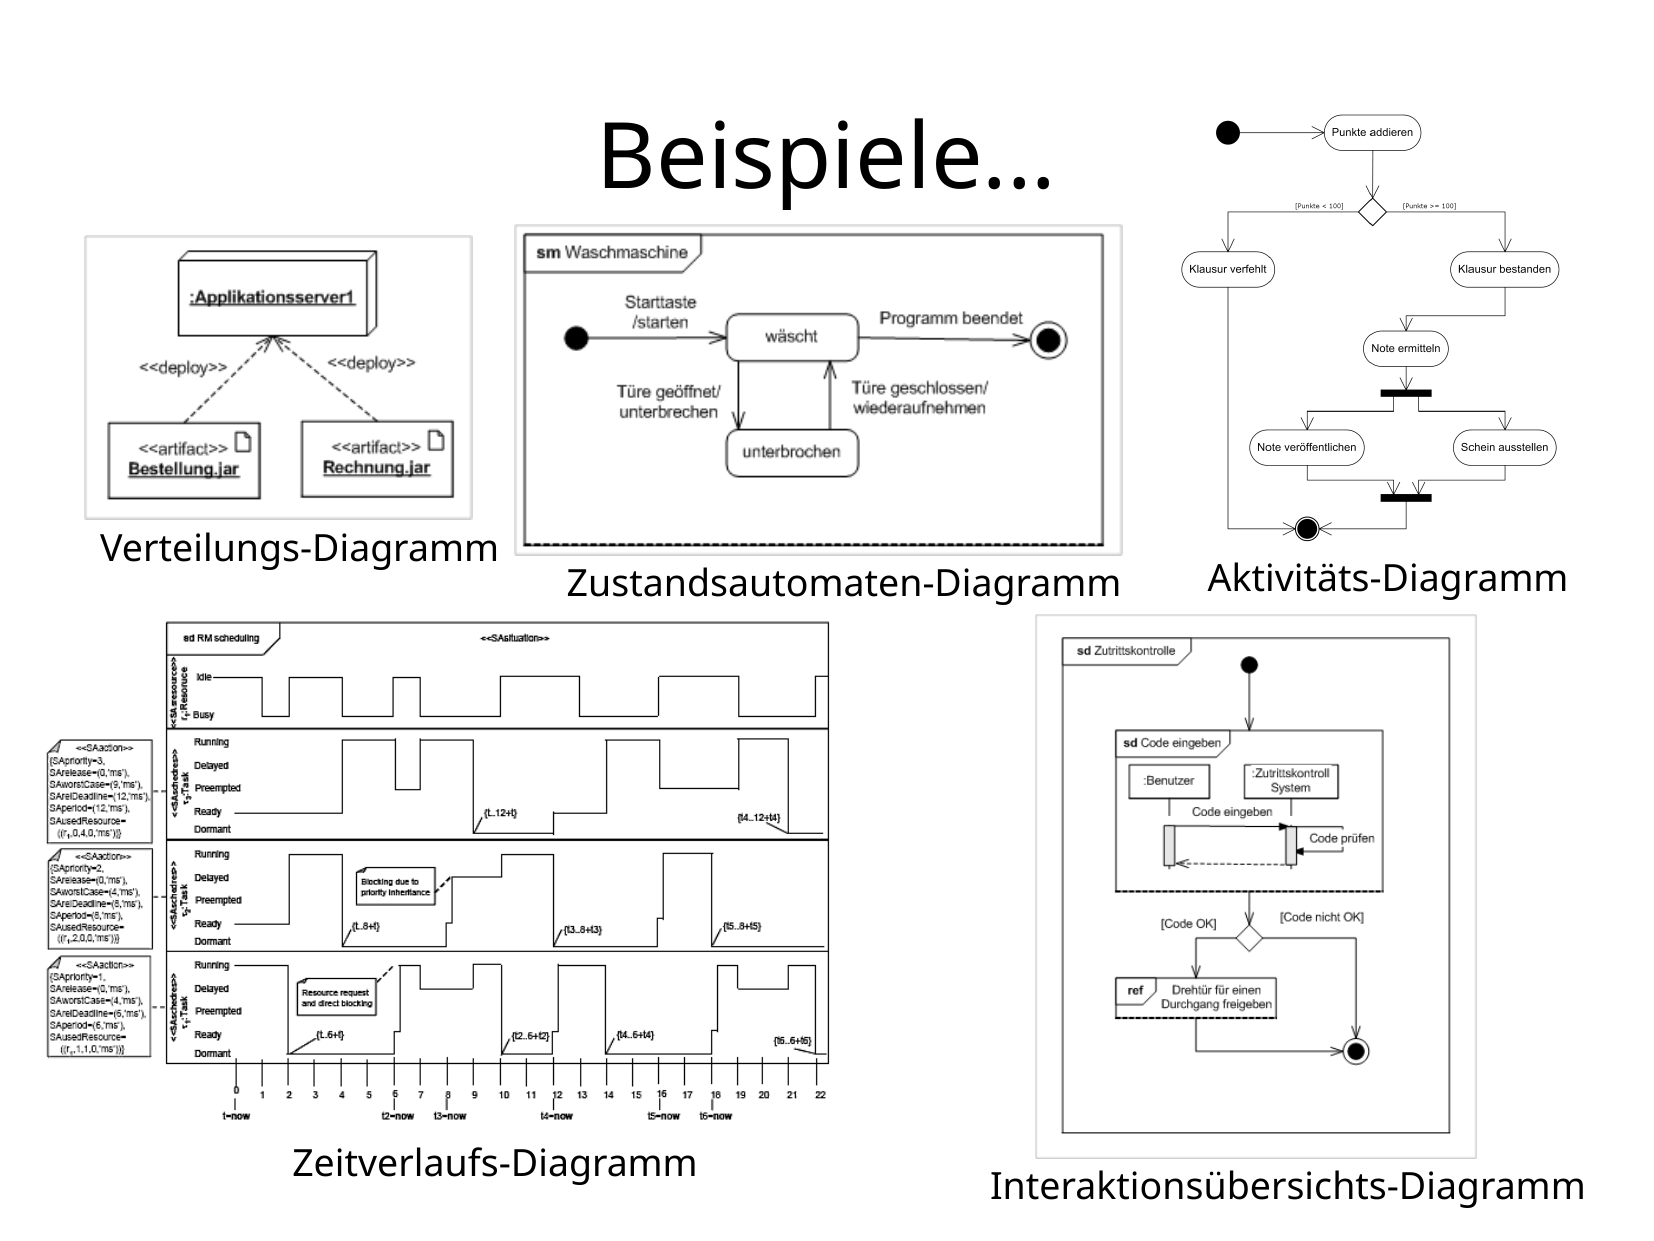

# Beispiele...
Verteilungs-Diagramm
Aktivitäts-Diagramm
Zustandsautomaten-Diagramm
Zeitverlaufs-Diagramm
Interaktionsübersichts-Diagramm